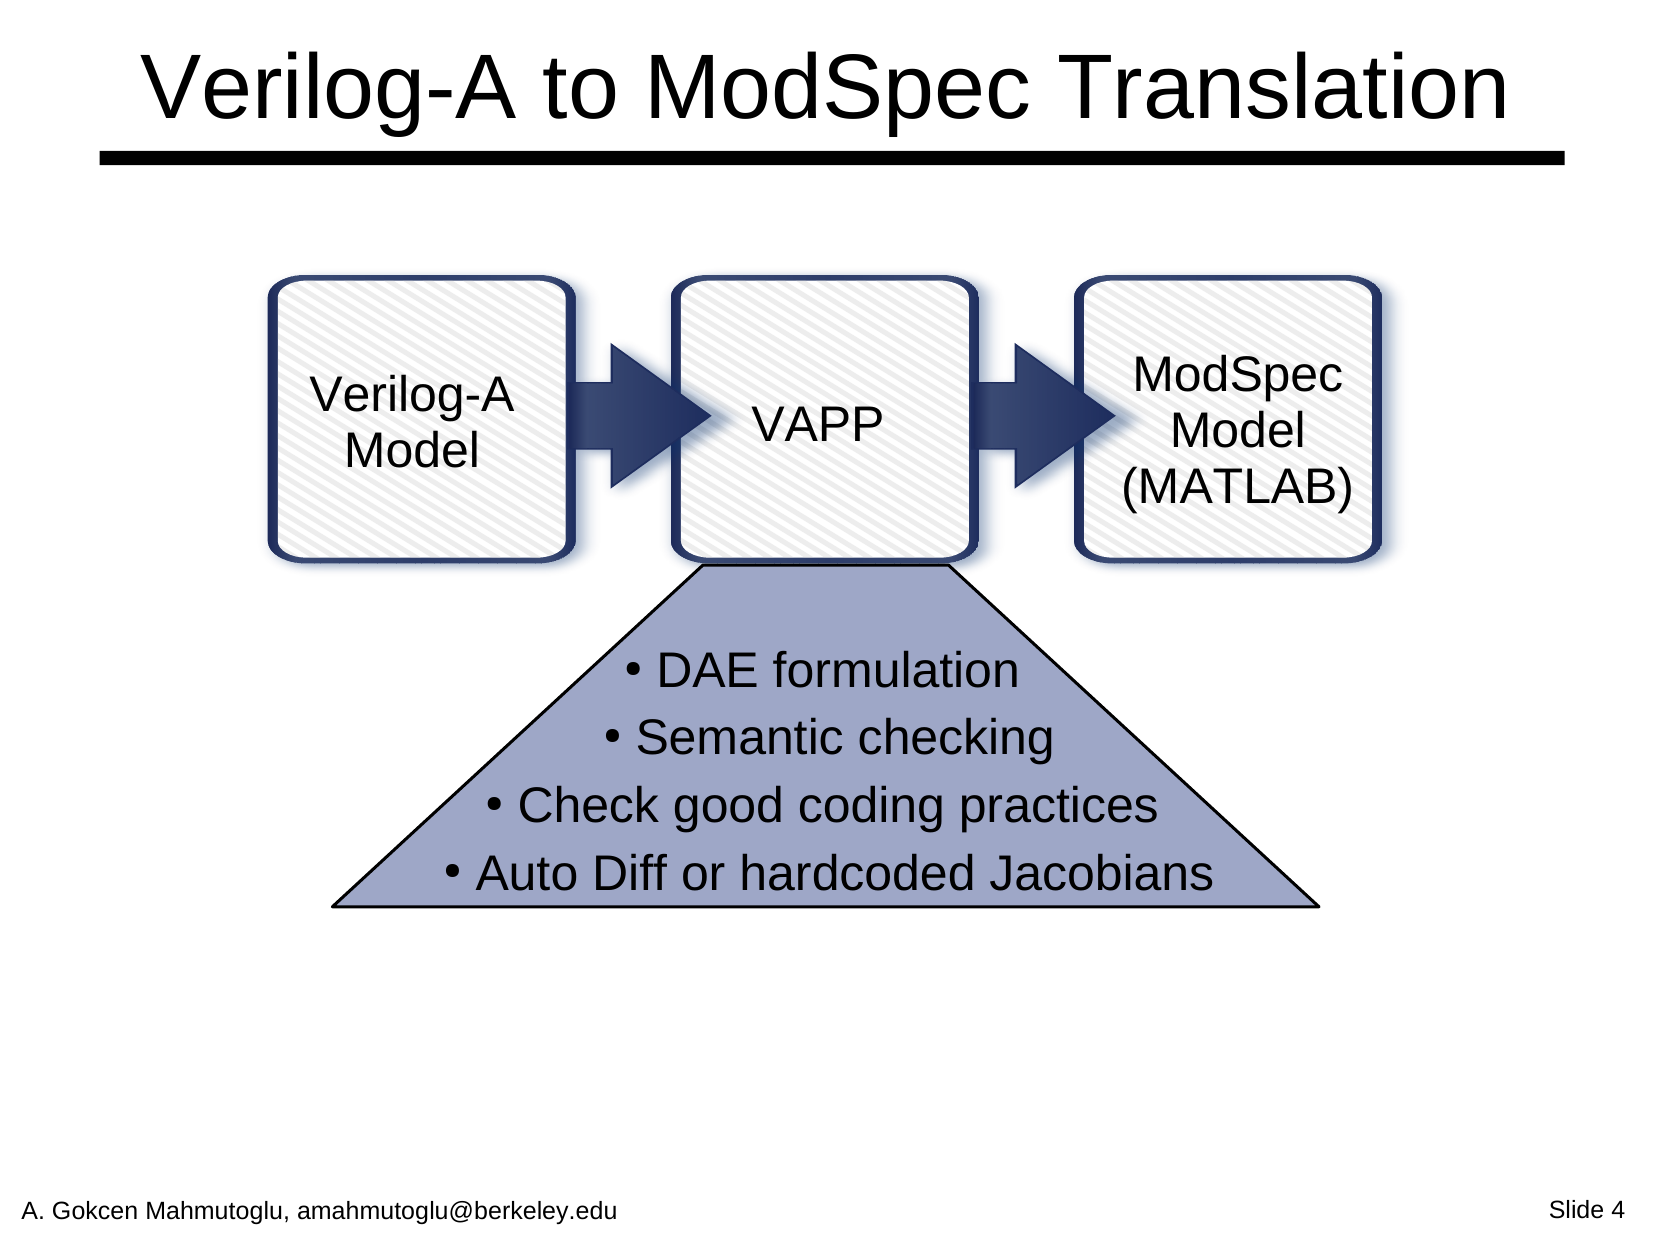

# Verilog-A to ModSpec Translation
ModSpec
Model
(MATLAB)
Verilog-A
Model
VAPP
 DAE formulation
 Semantic checking
 Check good coding practices
 Auto Diff or hardcoded Jacobians